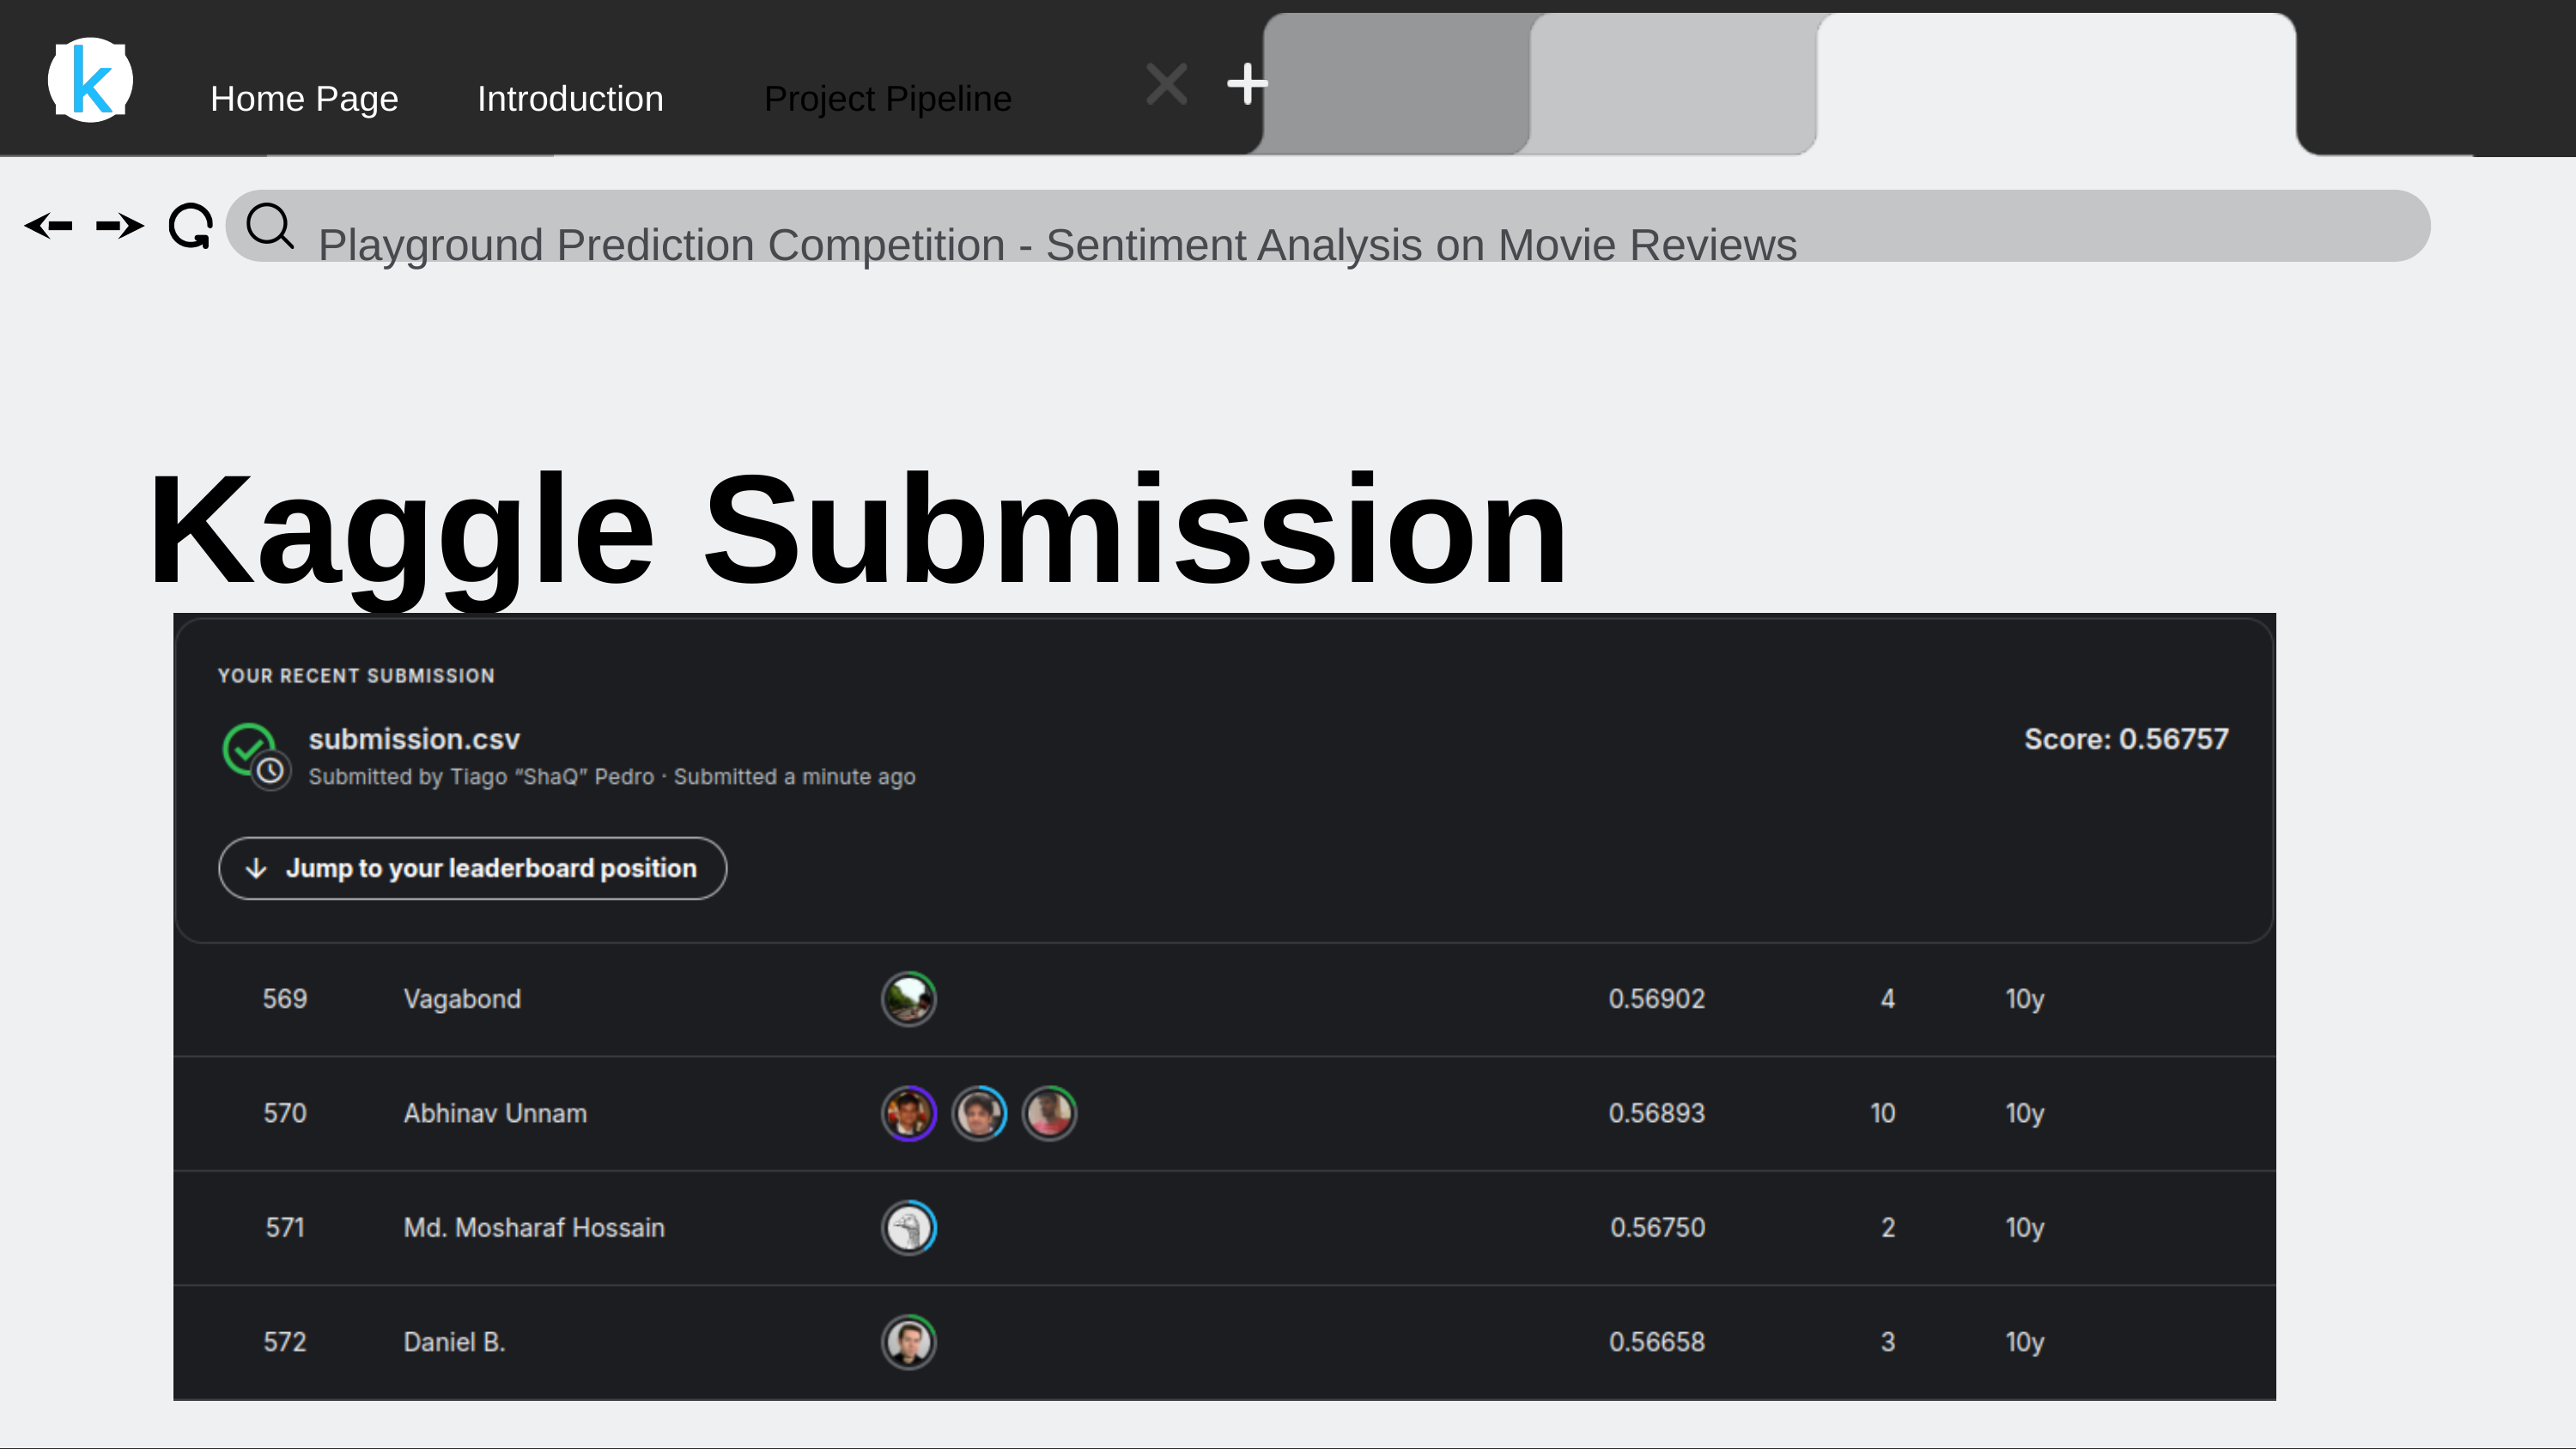

Home Page
Introduction
Project Pipeline
Playground Prediction Competition - Sentiment Analysis on Movie Reviews
Kaggle Submission